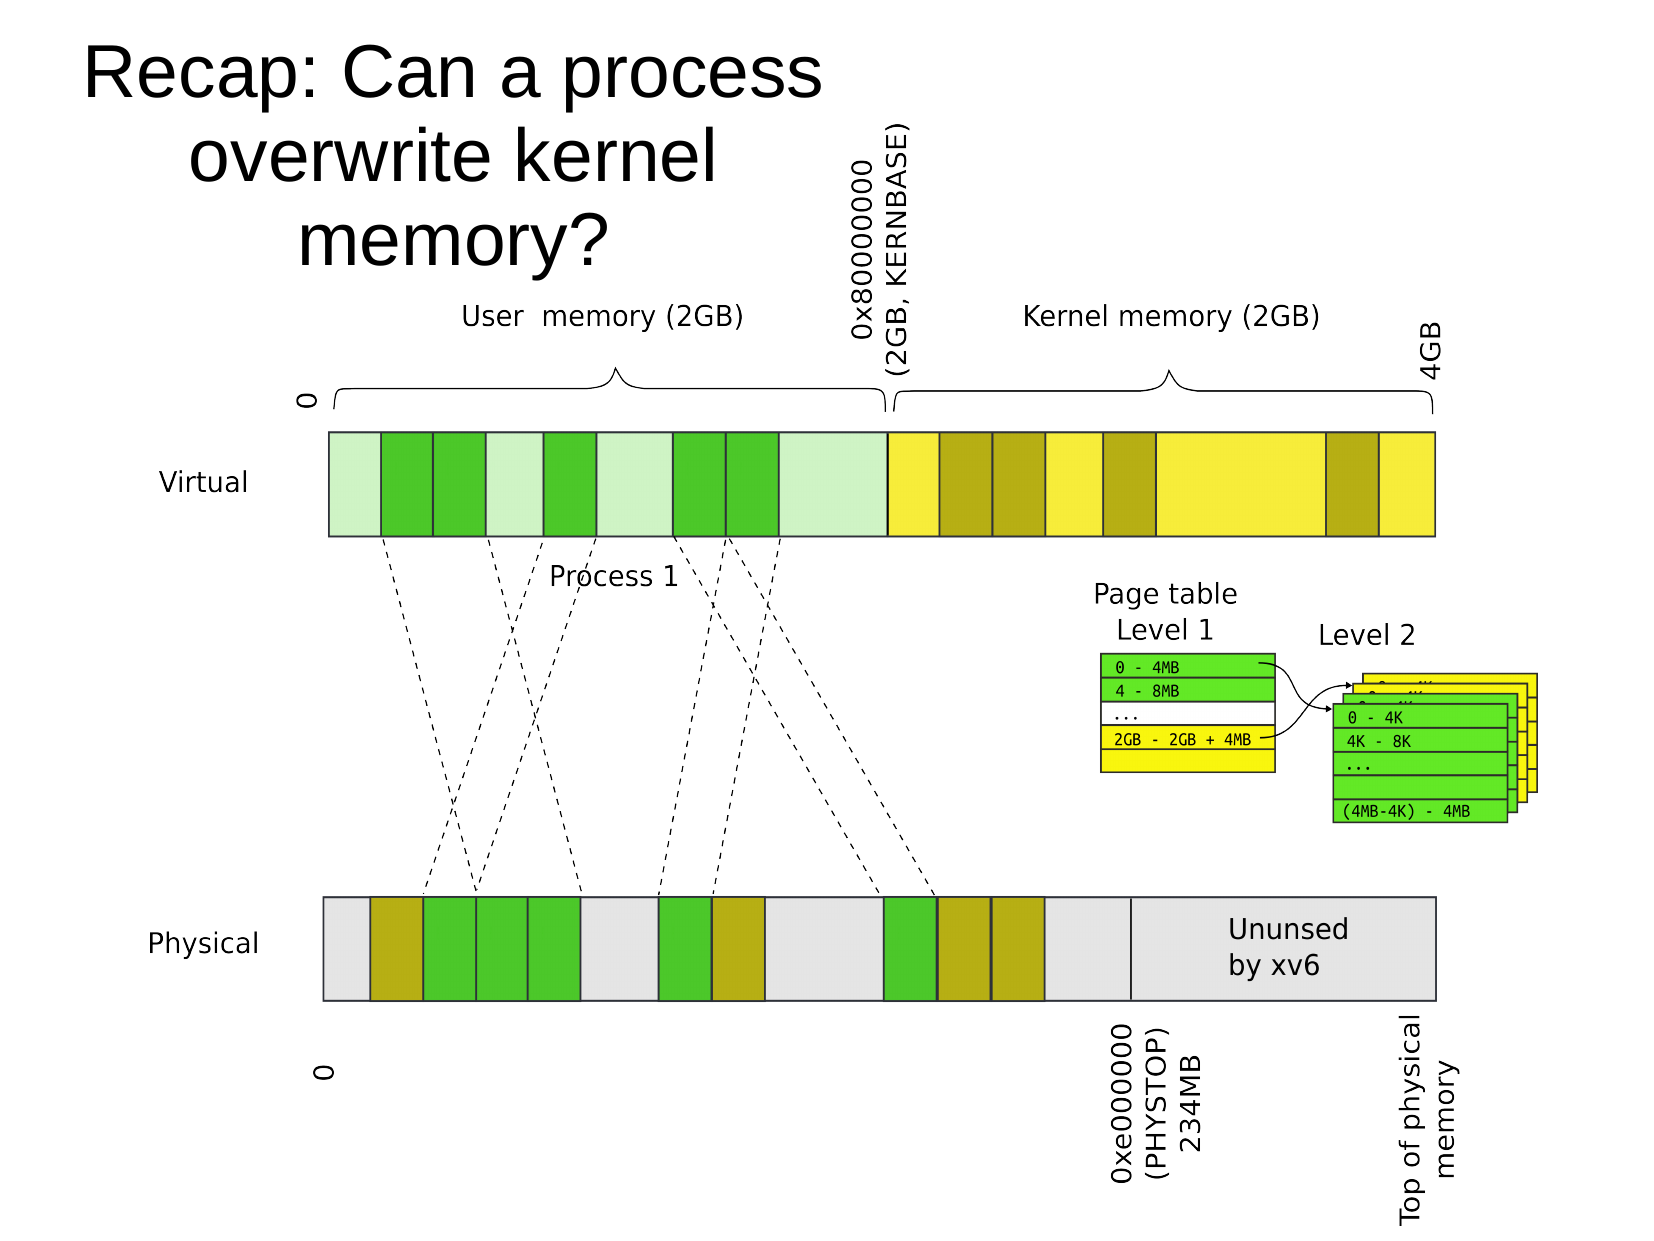

# Recap: Can a process overwrite kernel memory?